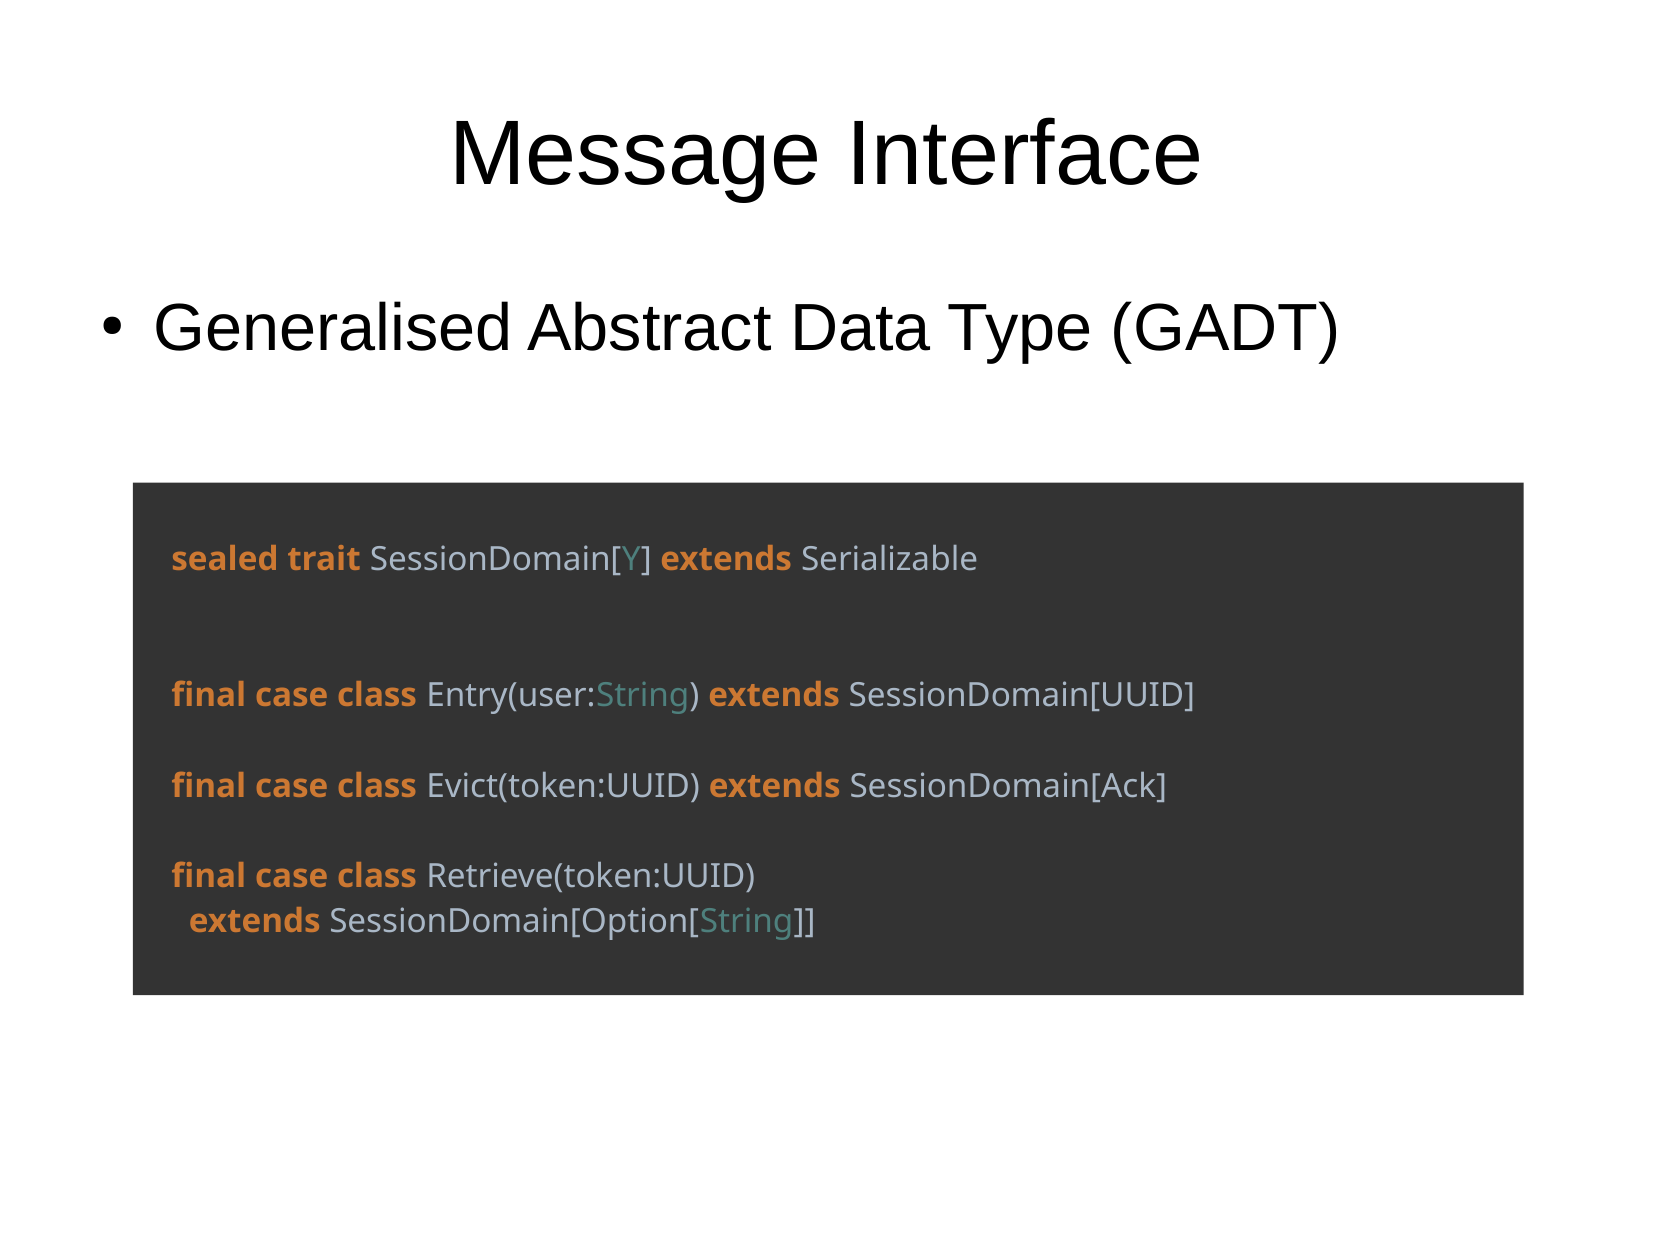

# Message Interface
Generalised Abstract Data Type (GADT)
sealed trait SessionDomain[Y] extends Serializable
final case class Entry(user:String) extends SessionDomain[UUID]
final case class Evict(token:UUID) extends SessionDomain[Ack]
final case class Retrieve(token:UUID)
 extends SessionDomain[Option[String]]